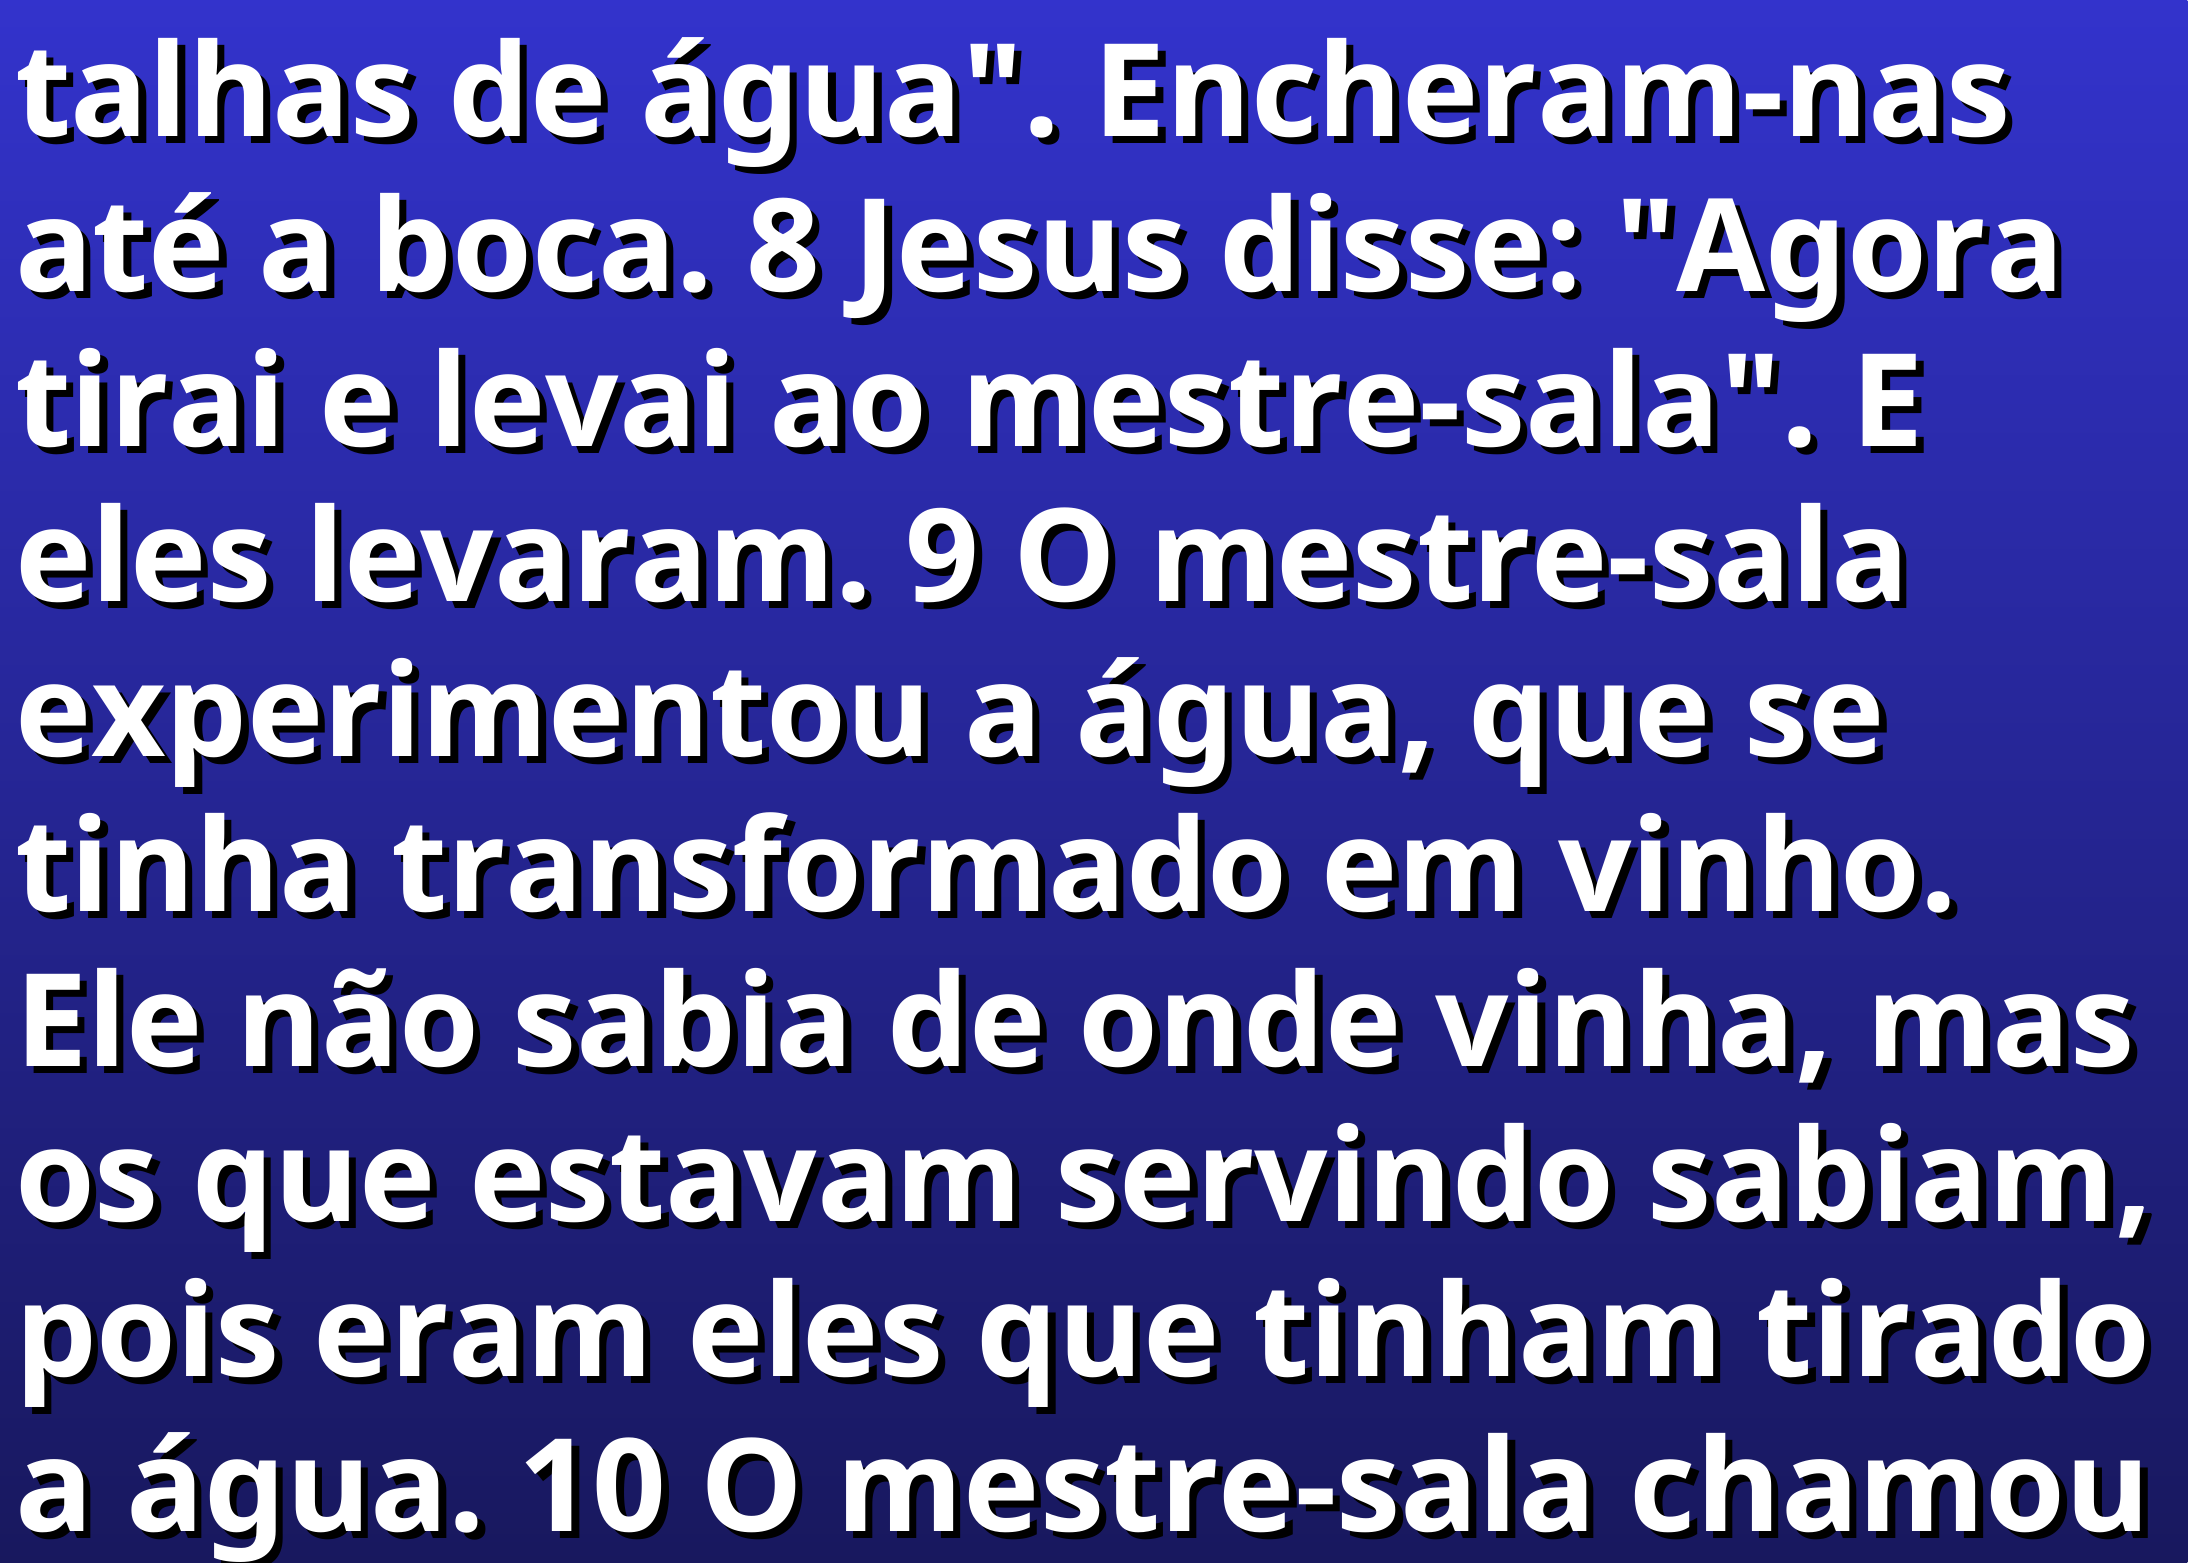

talhas de água". Encheram-nas até a boca. 8 Jesus disse: "Agora tirai e levai ao mestre-sala". E eles levaram. 9 O mestre-sala experimentou a água, que se tinha transformado em vinho. Ele não sabia de onde vinha, mas os que estavam servindo sabiam, pois eram eles que tinham tirado a água. 10 O mestre-sala chamou